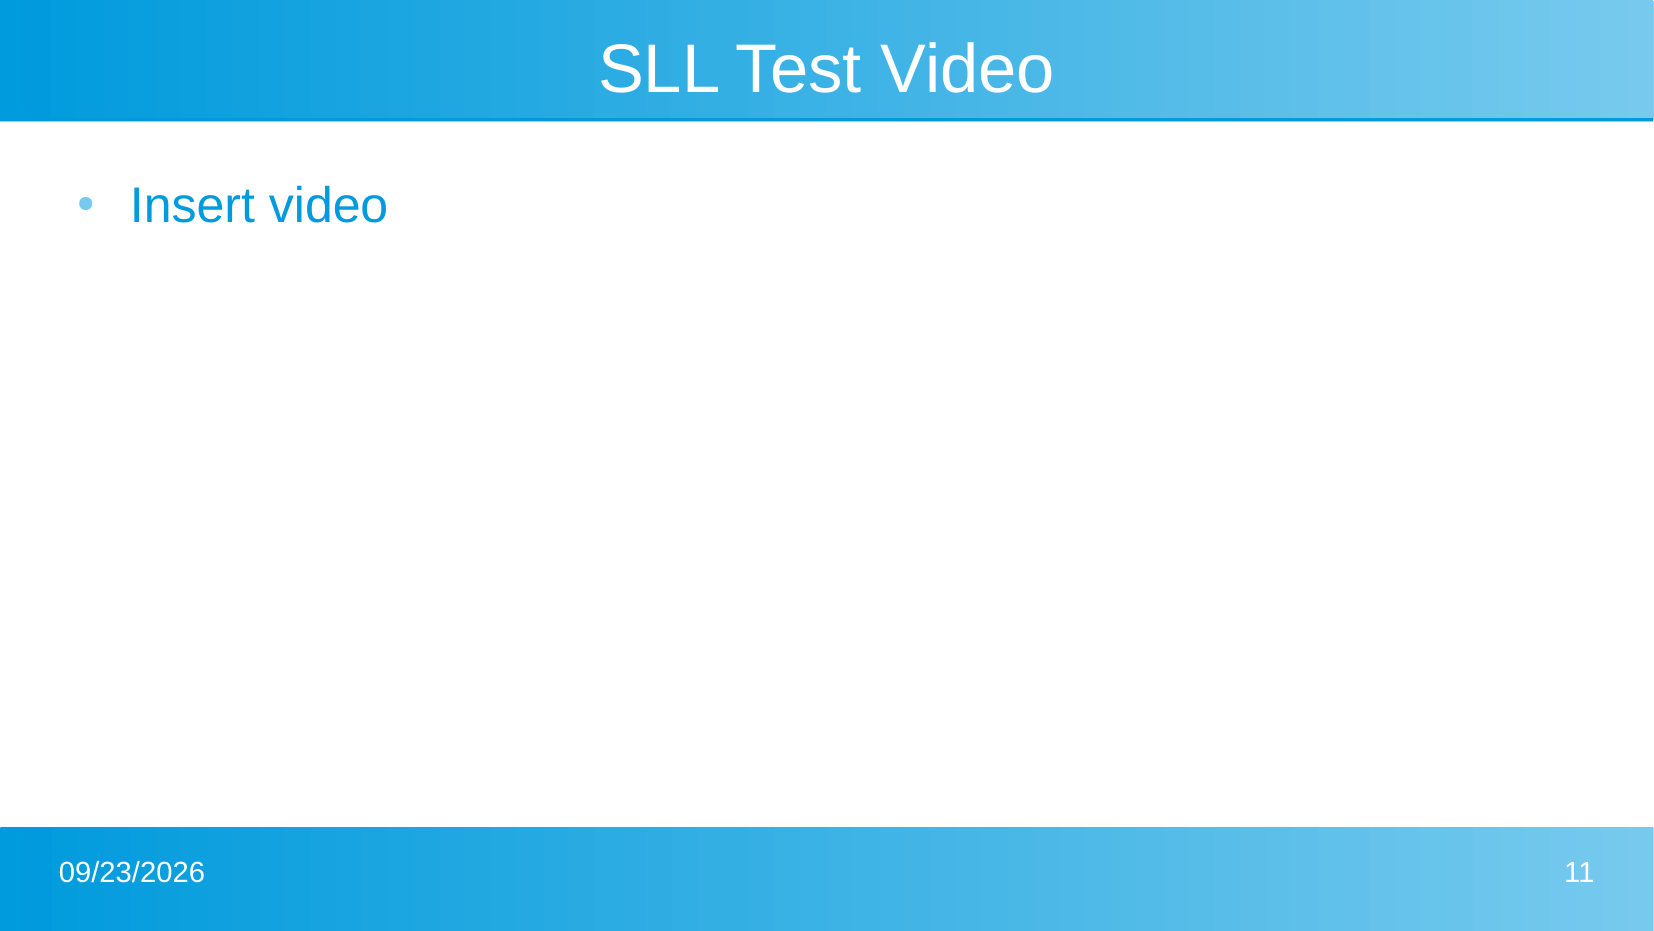

# SLL Test Video
Insert video
11